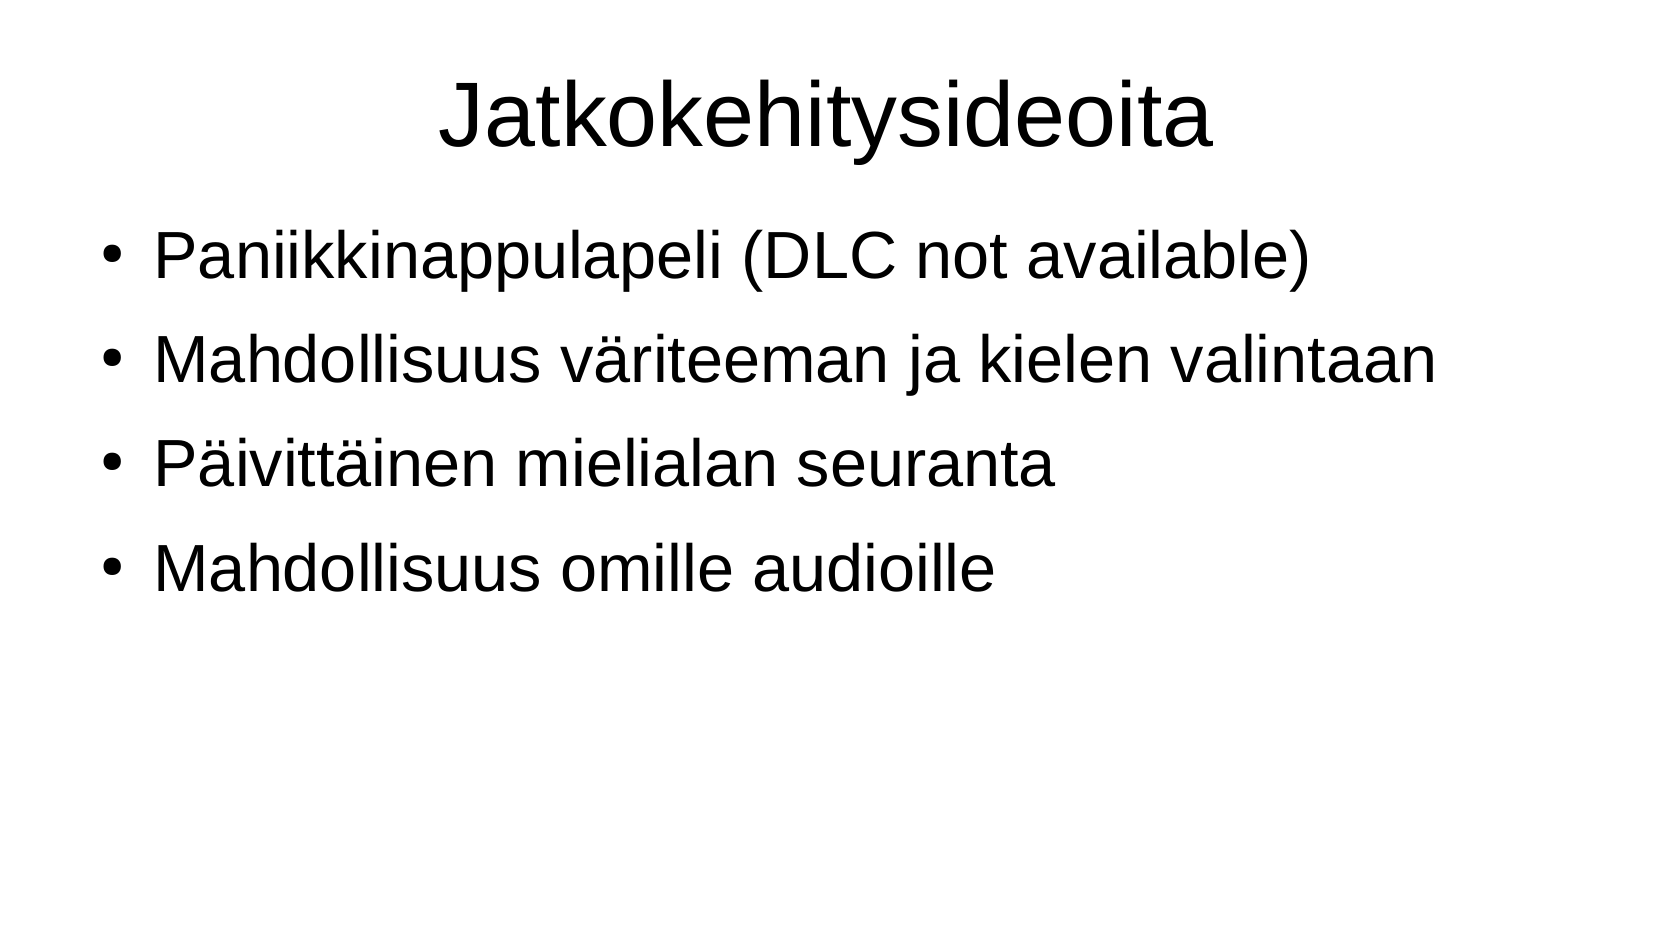

# Jatkokehitysideoita
Paniikkinappulapeli (DLC not available)
Mahdollisuus väriteeman ja kielen valintaan
Päivittäinen mielialan seuranta
Mahdollisuus omille audioille